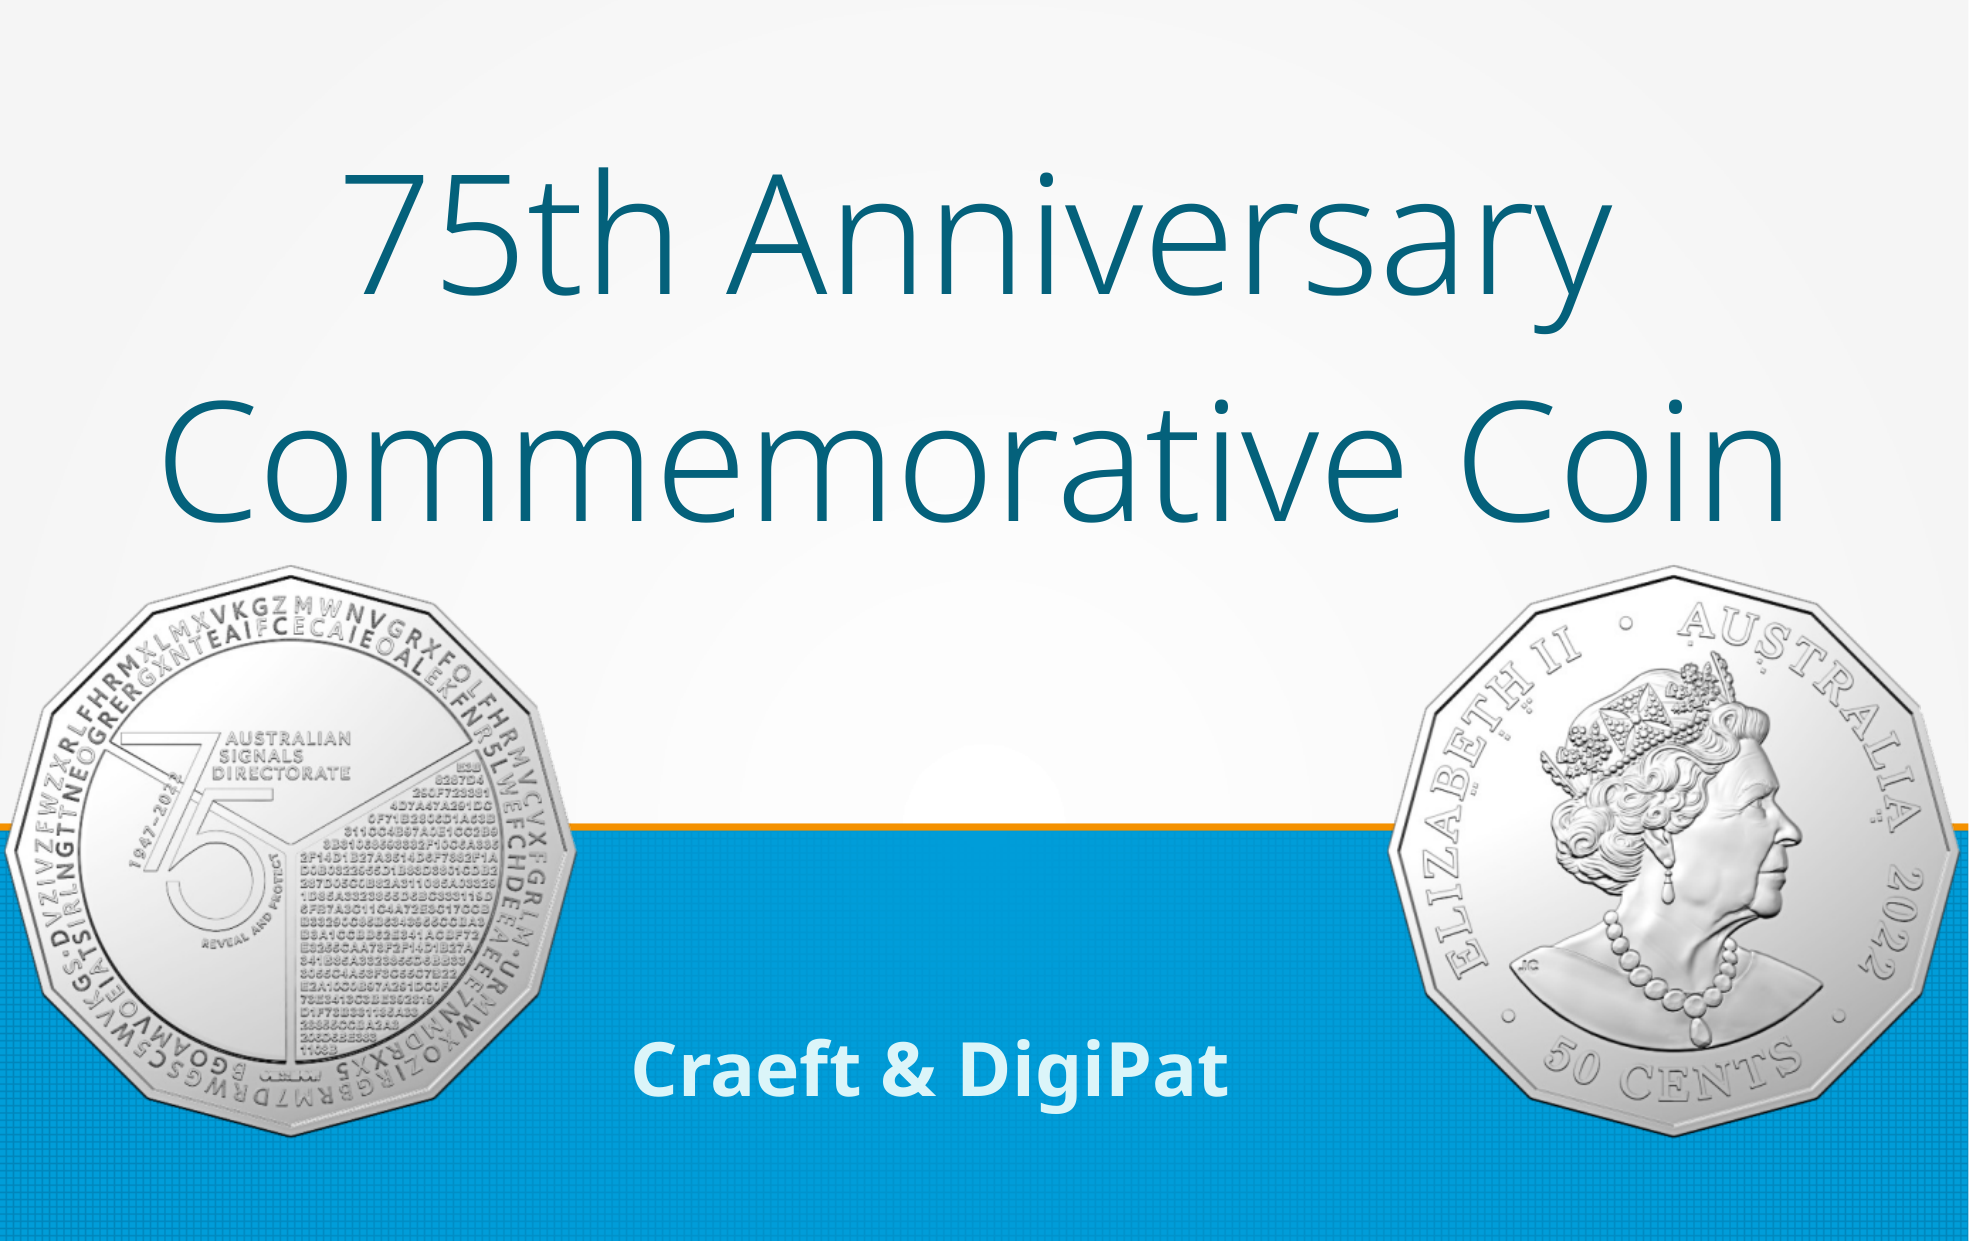

# 75th Anniversary Commemorative Coin
Craeft & DigiPat